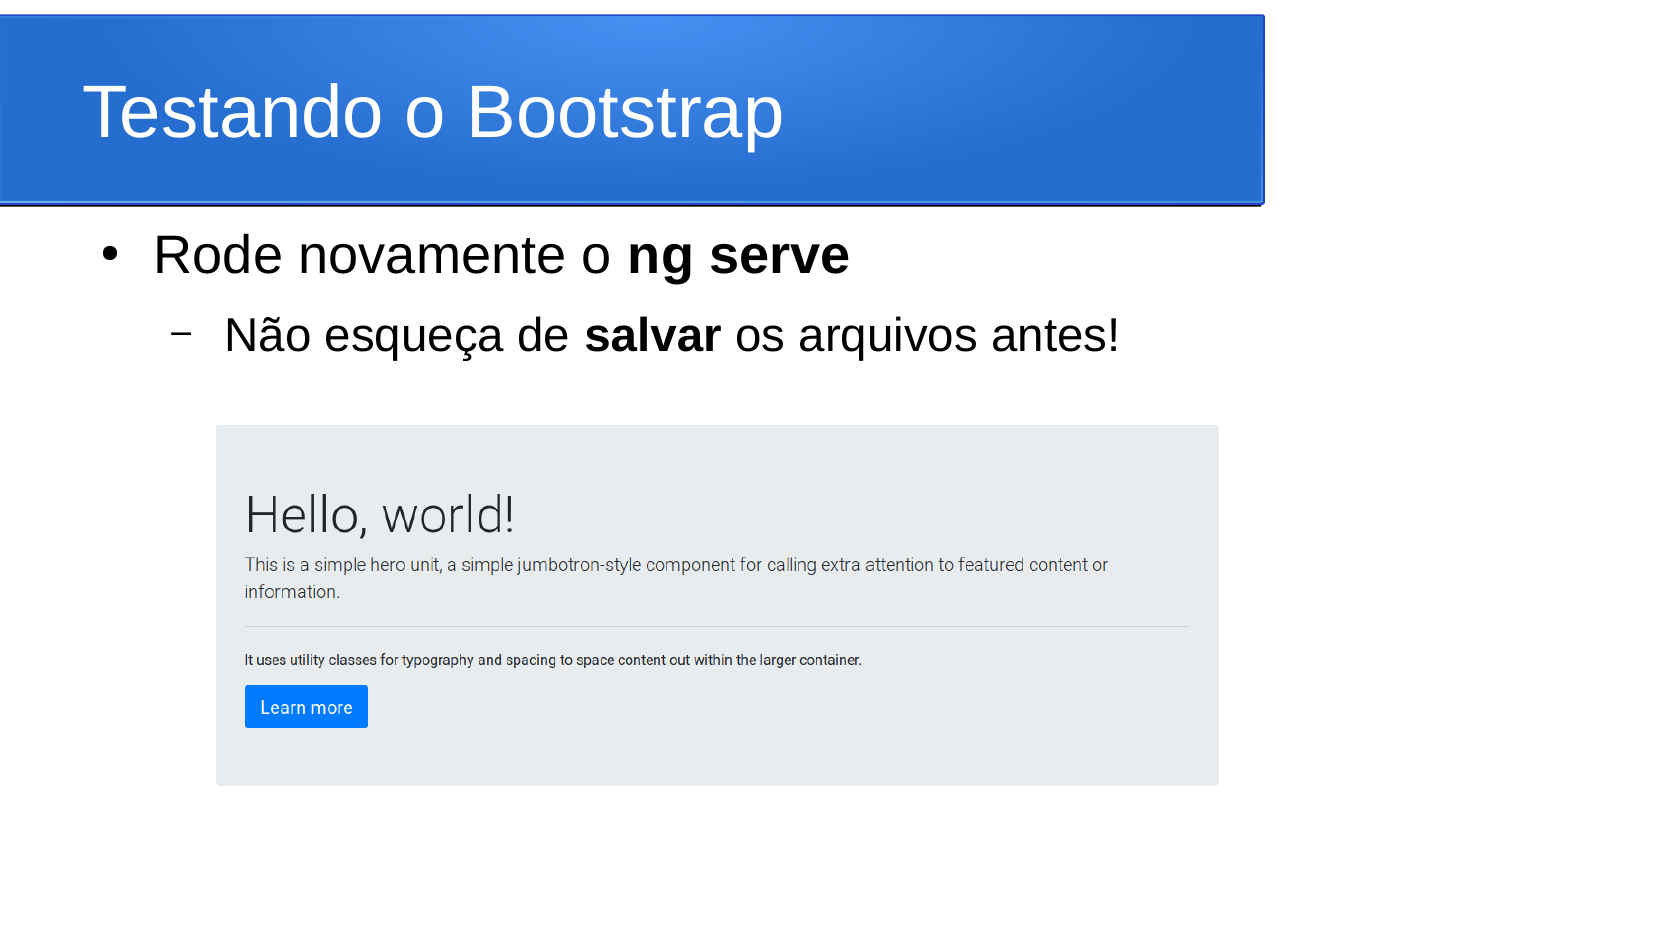

# Testando o Bootstrap
Rode novamente o ng serve
Não esqueça de salvar os arquivos antes!